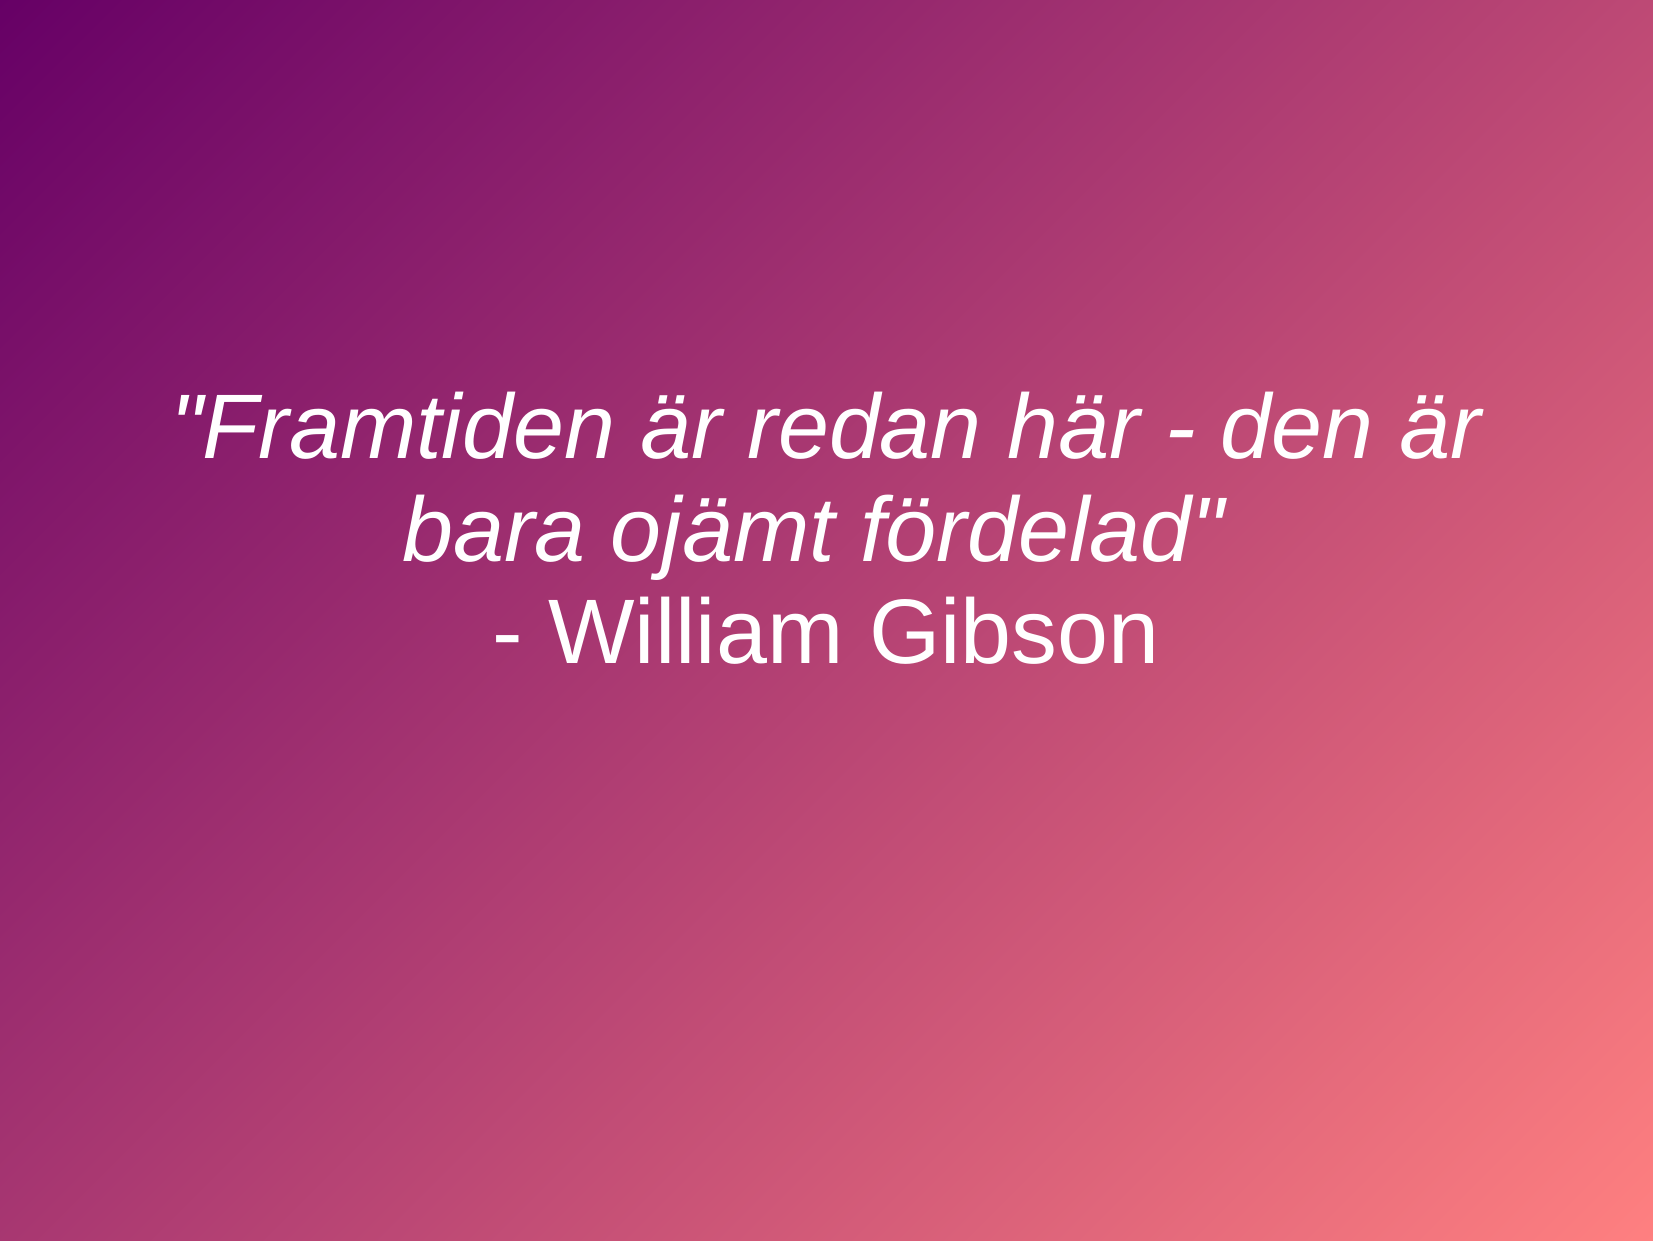

# "Framtiden är redan här - den är bara ojämt fördelad" - William Gibson